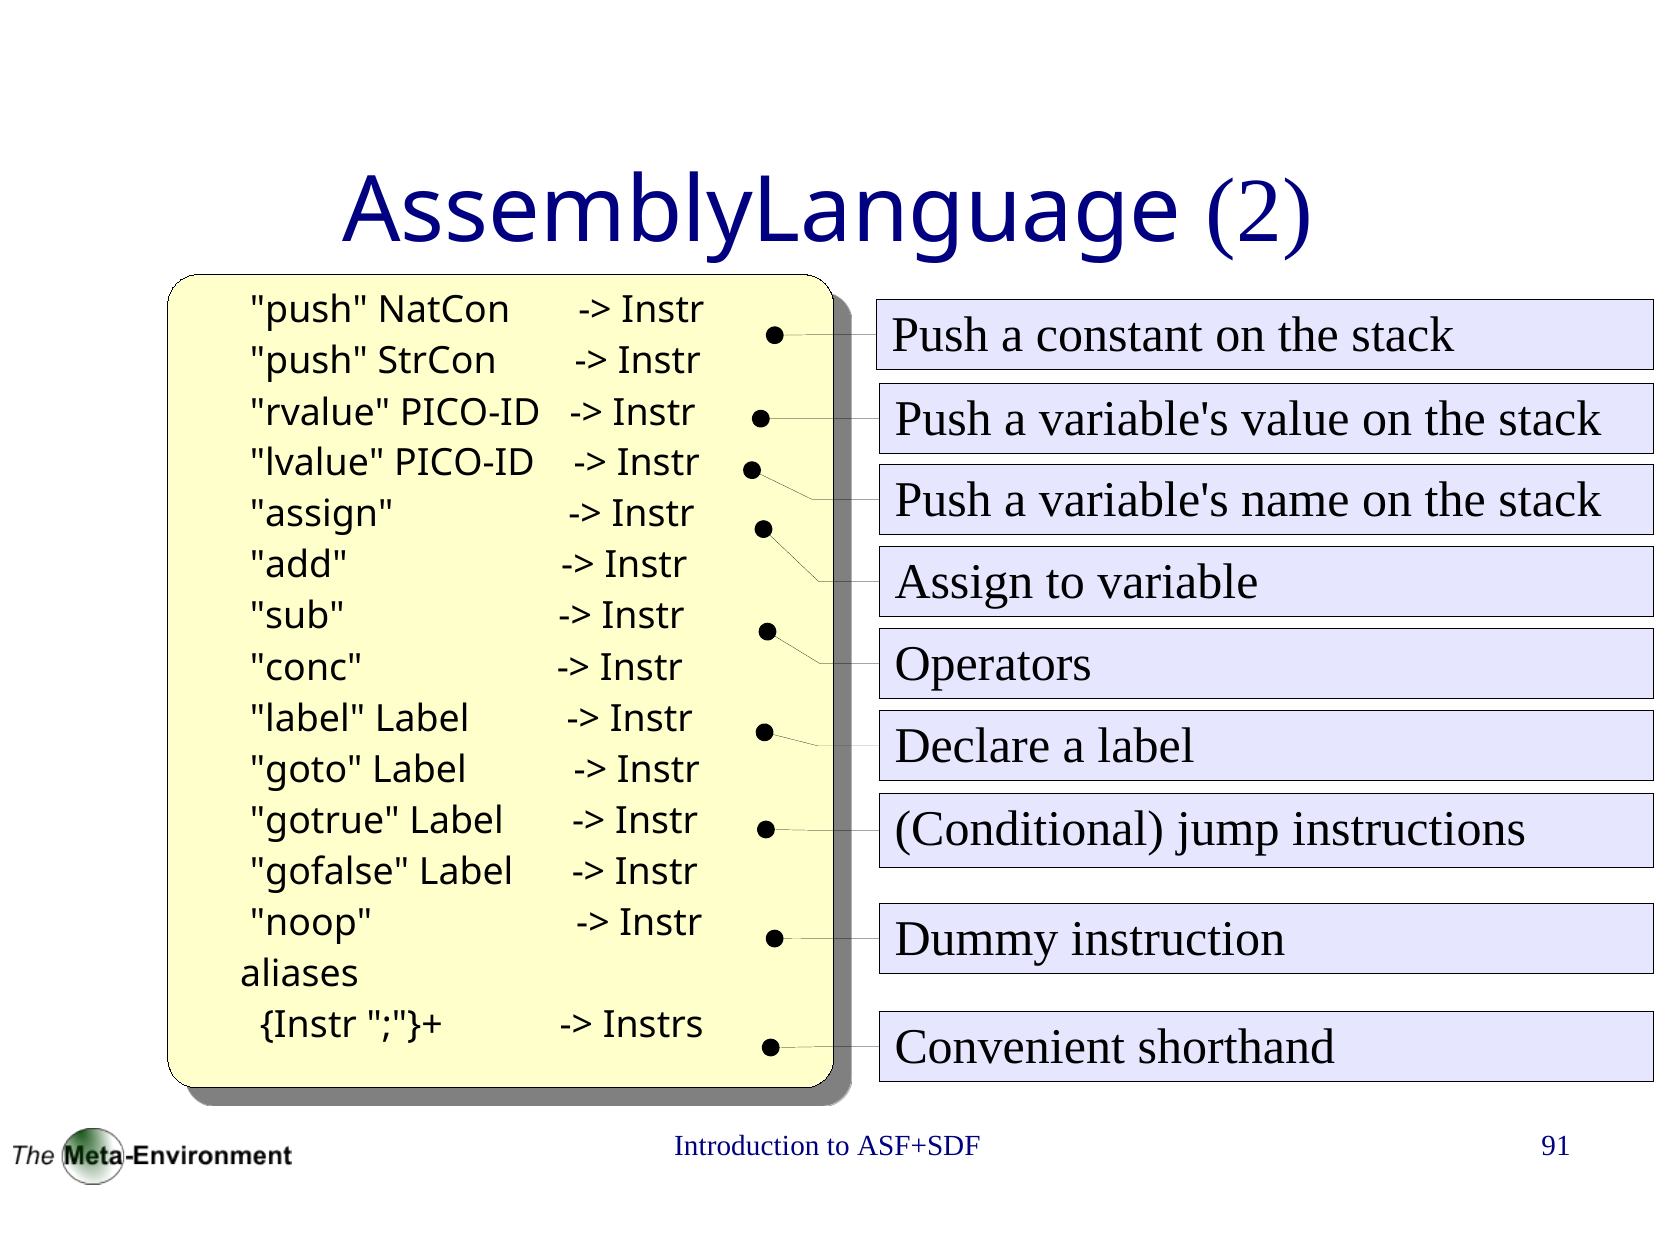

# AssemblyLanguage (2)
 "push" NatCon -> Instr
 "push" StrCon -> Instr
 "rvalue" PICO-ID -> Instr
 "lvalue" PICO-ID -> Instr
 "assign" -> Instr
 "add" -> Instr
 "sub" -> Instr
 "conc" -> Instr
 "label" Label -> Instr
 "goto" Label -> Instr
 "gotrue" Label -> Instr
 "gofalse" Label -> Instr
 "noop" -> Instr
 aliases
 {Instr ";"}+ -> Instrs
91